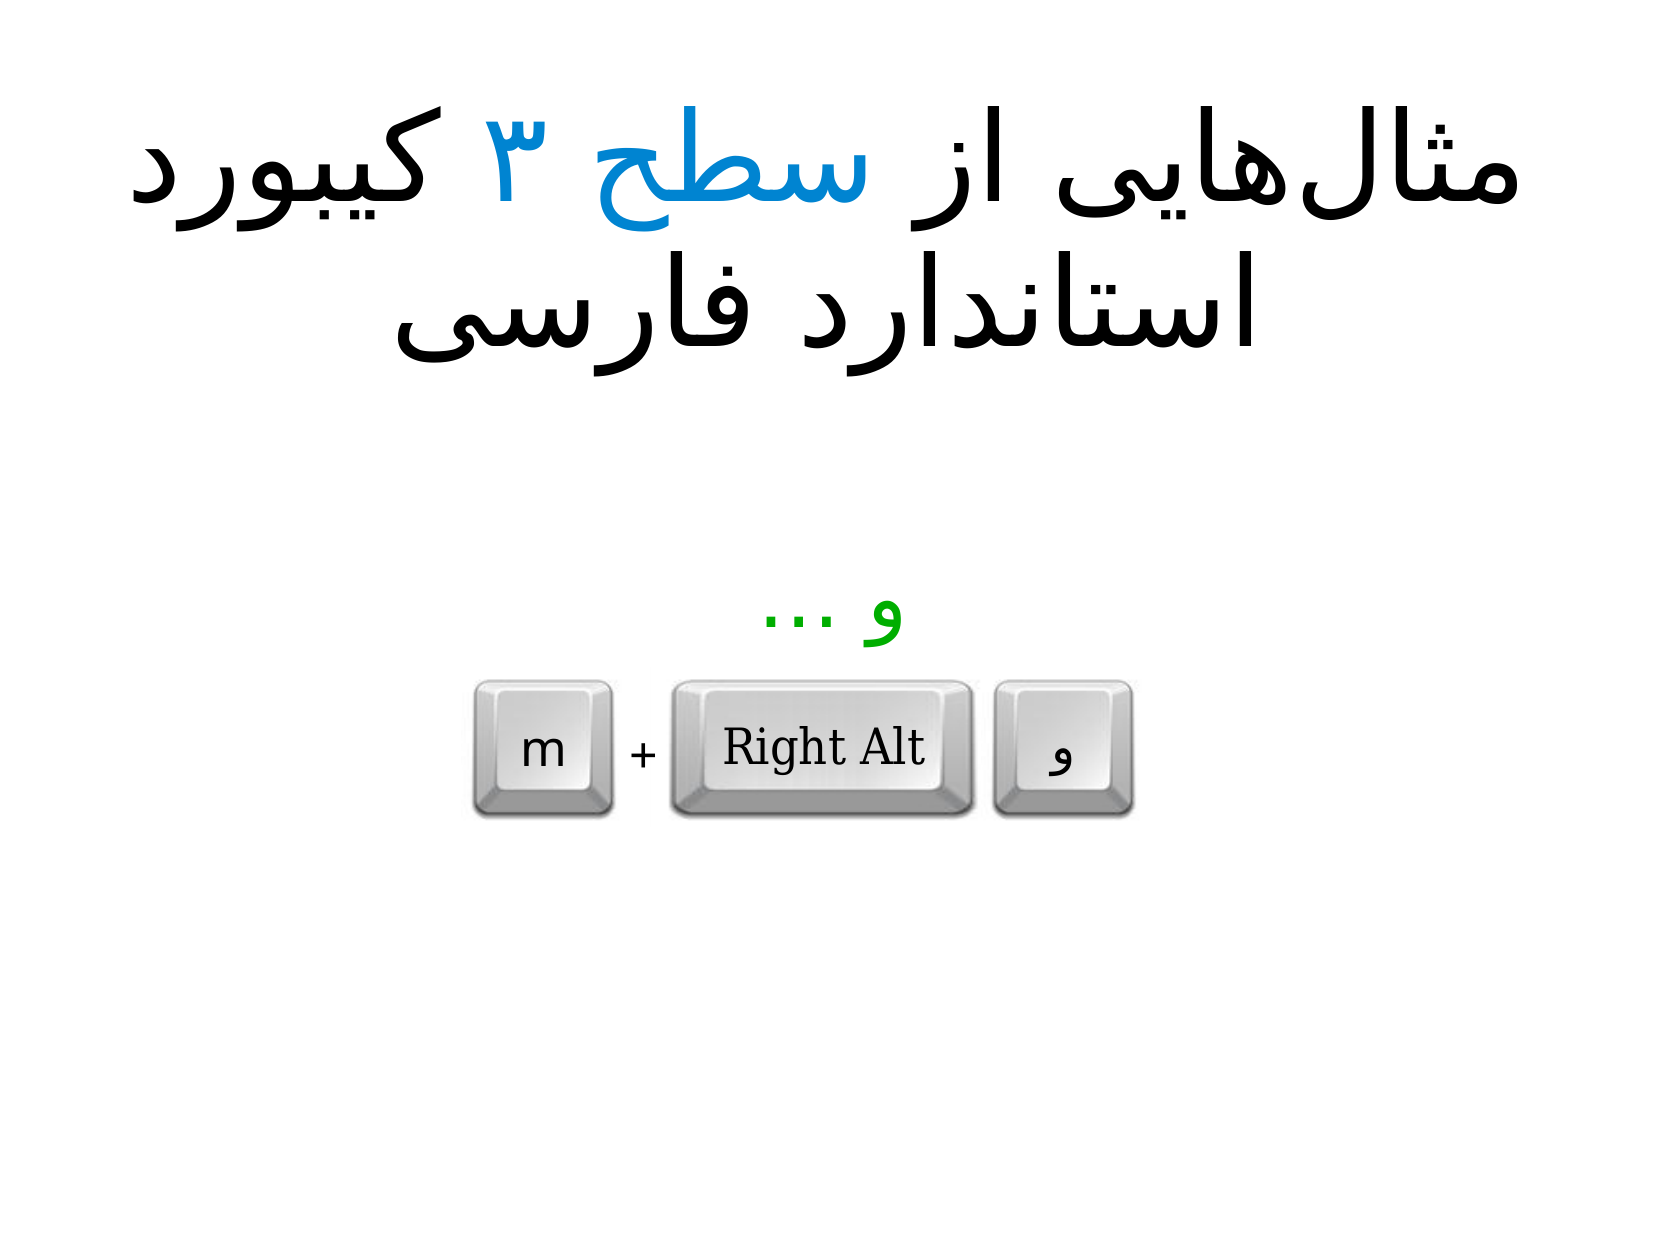

مثال‌هایی از سطح ۳ کیبورد استاندارد فارسی
و …
m
و
Right Alt
+